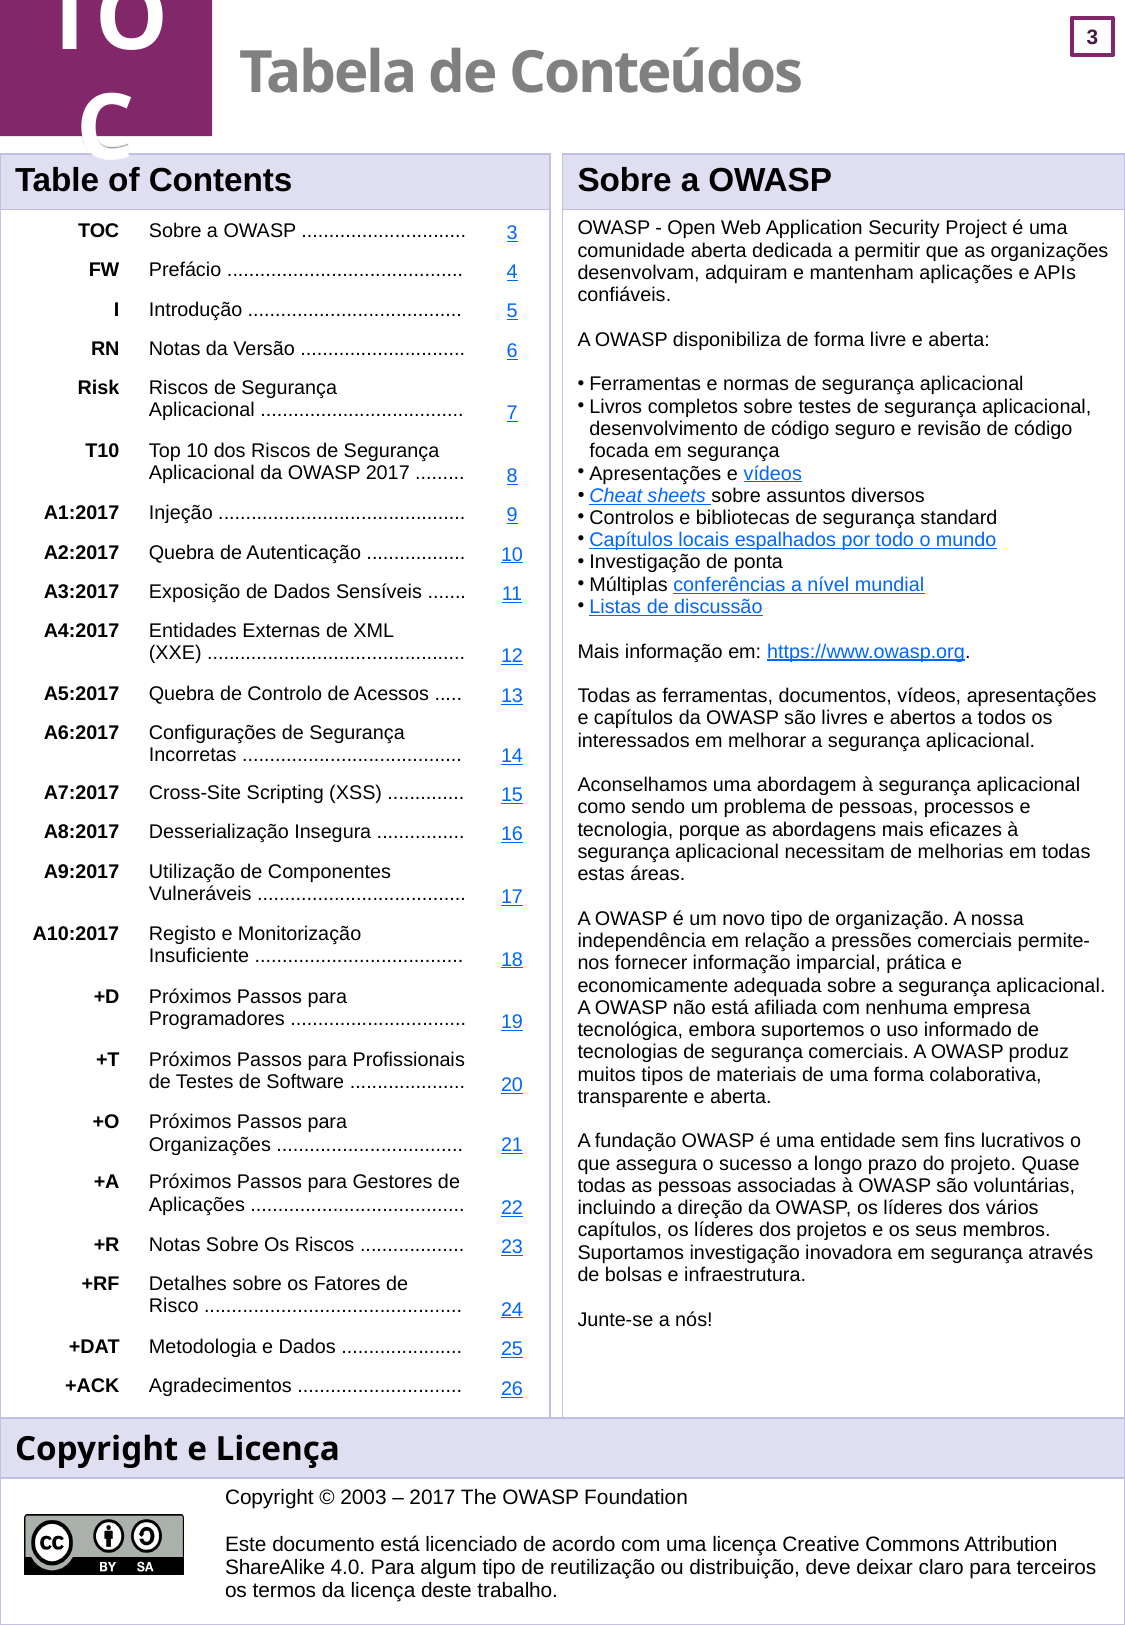

TOC
Tabela de Conteúdos
| Table of Contents |
| --- |
| |
| Sobre a OWASP |
| --- |
| OWASP - Open Web Application Security Project é uma comunidade aberta dedicada a permitir que as organizações desenvolvam, adquiram e mantenham aplicações e APIs confiáveis. A OWASP disponibiliza de forma livre e aberta: Ferramentas e normas de segurança aplicacional Livros completos sobre testes de segurança aplicacional, desenvolvimento de código seguro e revisão de código focada em segurança Apresentações e vídeos Cheat sheets sobre assuntos diversos Controlos e bibliotecas de segurança standard Capítulos locais espalhados por todo o mundo Investigação de ponta Múltiplas conferências a nível mundial Listas de discussão Mais informação em: https://www.owasp.org. Todas as ferramentas, documentos, vídeos, apresentações e capítulos da OWASP são livres e abertos a todos os interessados em melhorar a segurança aplicacional. Aconselhamos uma abordagem à segurança aplicacional como sendo um problema de pessoas, processos e tecnologia, porque as abordagens mais eficazes à segurança aplicacional necessitam de melhorias em todas estas áreas. A OWASP é um novo tipo de organização. A nossa independência em relação a pressões comerciais permite-nos fornecer informação imparcial, prática e economicamente adequada sobre a segurança aplicacional. A OWASP não está afiliada com nenhuma empresa tecnológica, embora suportemos o uso informado de tecnologias de segurança comerciais. A OWASP produz muitos tipos de materiais de uma forma colaborativa, transparente e aberta. A fundação OWASP é uma entidade sem fins lucrativos o que assegura o sucesso a longo prazo do projeto. Quase todas as pessoas associadas à OWASP são voluntárias, incluindo a direção da OWASP, os líderes dos vários capítulos, os líderes dos projetos e os seus membros. Suportamos investigação inovadora em segurança através de bolsas e infraestrutura. Junte-se a nós! |
| TOC | Sobre a OWASP .............................. | 3 |
| --- | --- | --- |
| FW | Prefácio ........................................... | 4 |
| I | Introdução ....................................... | 5 |
| RN | Notas da Versão .............................. | 6 |
| Risk | Riscos de Segurança Aplicacional ..................................... | 7 |
| T10 | Top 10 dos Riscos de Segurança Aplicacional da OWASP 2017 ......... | 8 |
| A1:2017 | Injeção ............................................. | 9 |
| A2:2017 | Quebra de Autenticação .................. | 10 |
| A3:2017 | Exposição de Dados Sensíveis ....... | 11 |
| A4:2017 | Entidades Externas de XML (XXE) ............................................... | 12 |
| A5:2017 | Quebra de Controlo de Acessos ..... | 13 |
| A6:2017 | Configurações de Segurança Incorretas ........................................ | 14 |
| A7:2017 | Cross-Site Scripting (XSS) .............. | 15 |
| A8:2017 | Desserialização Insegura ................ | 16 |
| A9:2017 | Utilização de Componentes Vulneráveis ...................................... | 17 |
| A10:2017 | Registo e Monitorização Insuficiente ...................................... | 18 |
| +D | Próximos Passos para Programadores ................................ | 19 |
| +T | Próximos Passos para Profissionais de Testes de Software ..................... | 20 |
| +O | Próximos Passos para Organizações .................................. | 21 |
| +A | Próximos Passos para Gestores de Aplicações ....................................... | 22 |
| +R | Notas Sobre Os Riscos ................... | 23 |
| +RF | Detalhes sobre os Fatores de Risco ............................................... | 24 |
| +DAT | Metodologia e Dados ...................... | 25 |
| +ACK | Agradecimentos .............................. | 26 |
| Copyright e Licença |
| --- |
| Copyright © 2003 – 2017 The OWASP Foundation Este documento está licenciado de acordo com uma licença Creative Commons Attribution ShareAlike 4.0. Para algum tipo de reutilização ou distribuição, deve deixar claro para terceiros os termos da licença deste trabalho. |